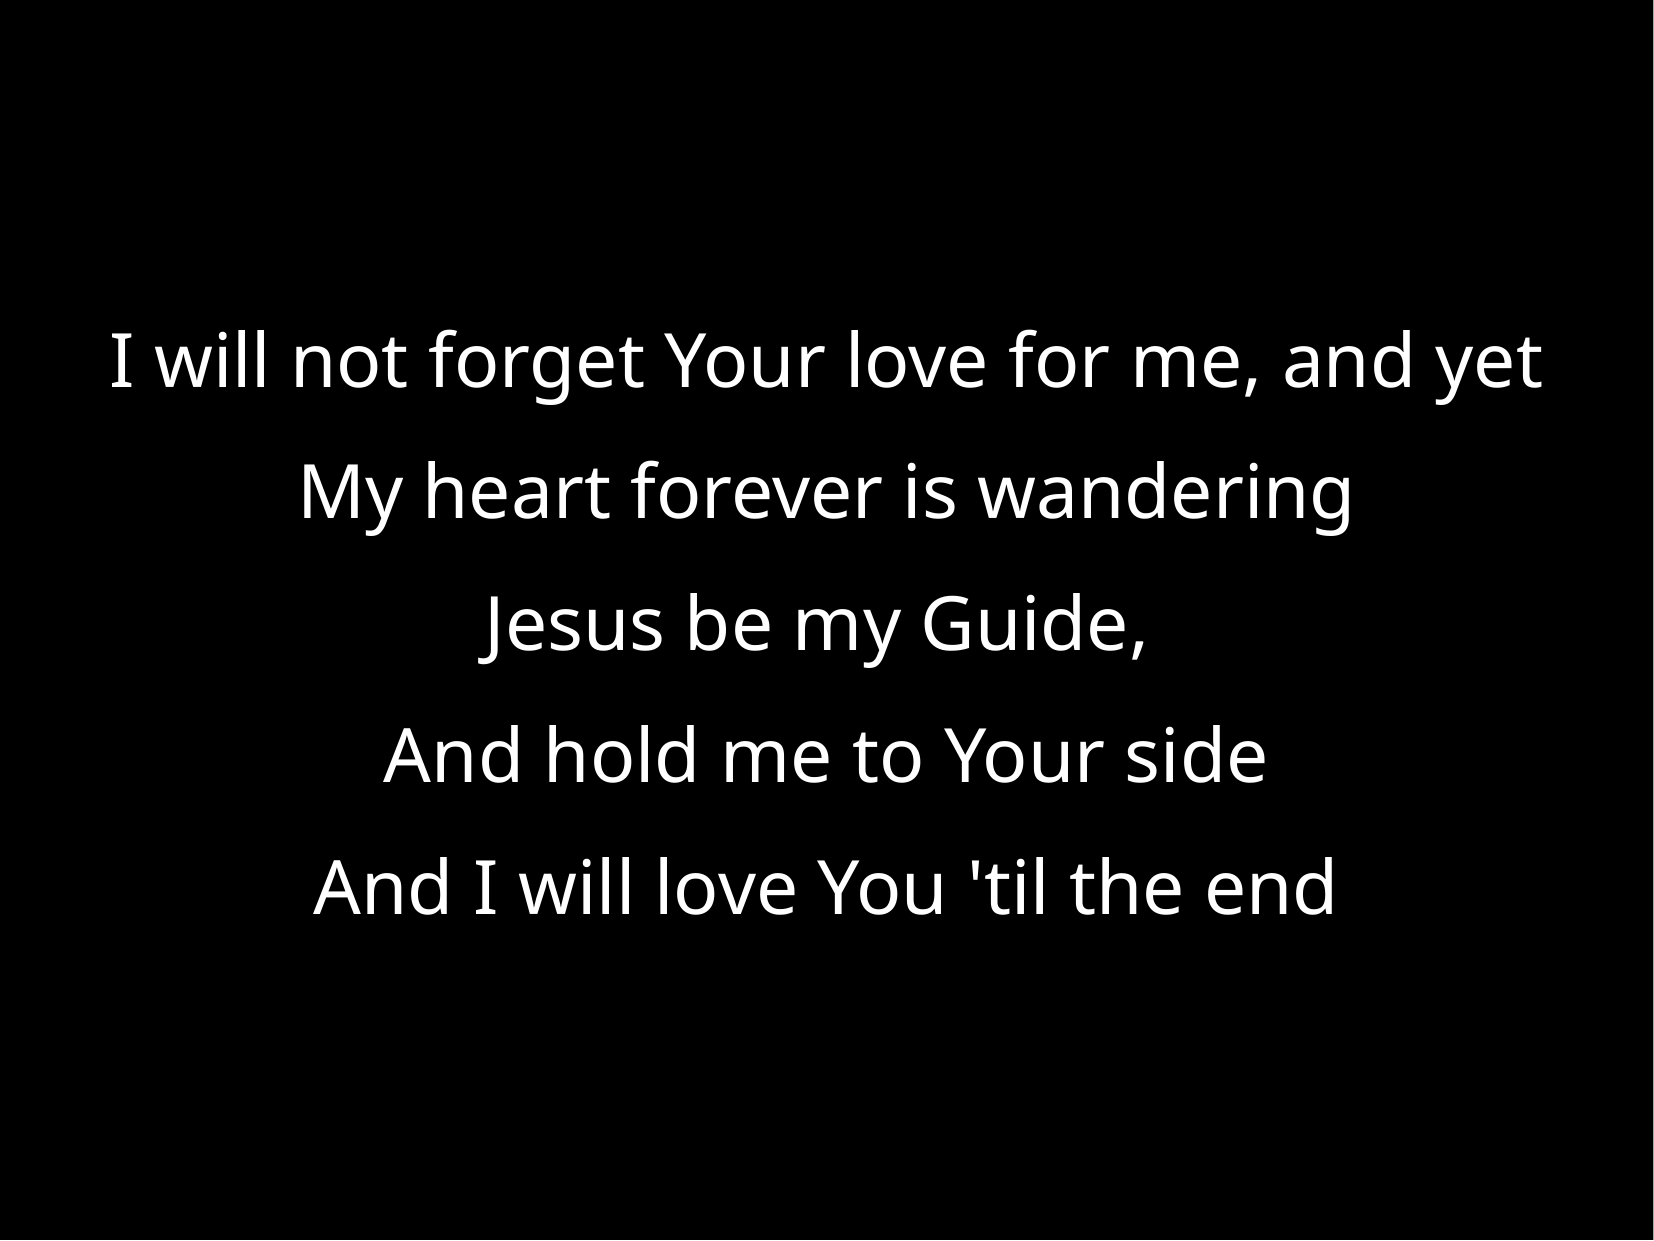

#
I will not forget Your love for me, and yet
My heart forever is wandering
Jesus be my Guide,
And hold me to Your side
And I will love You 'til the end